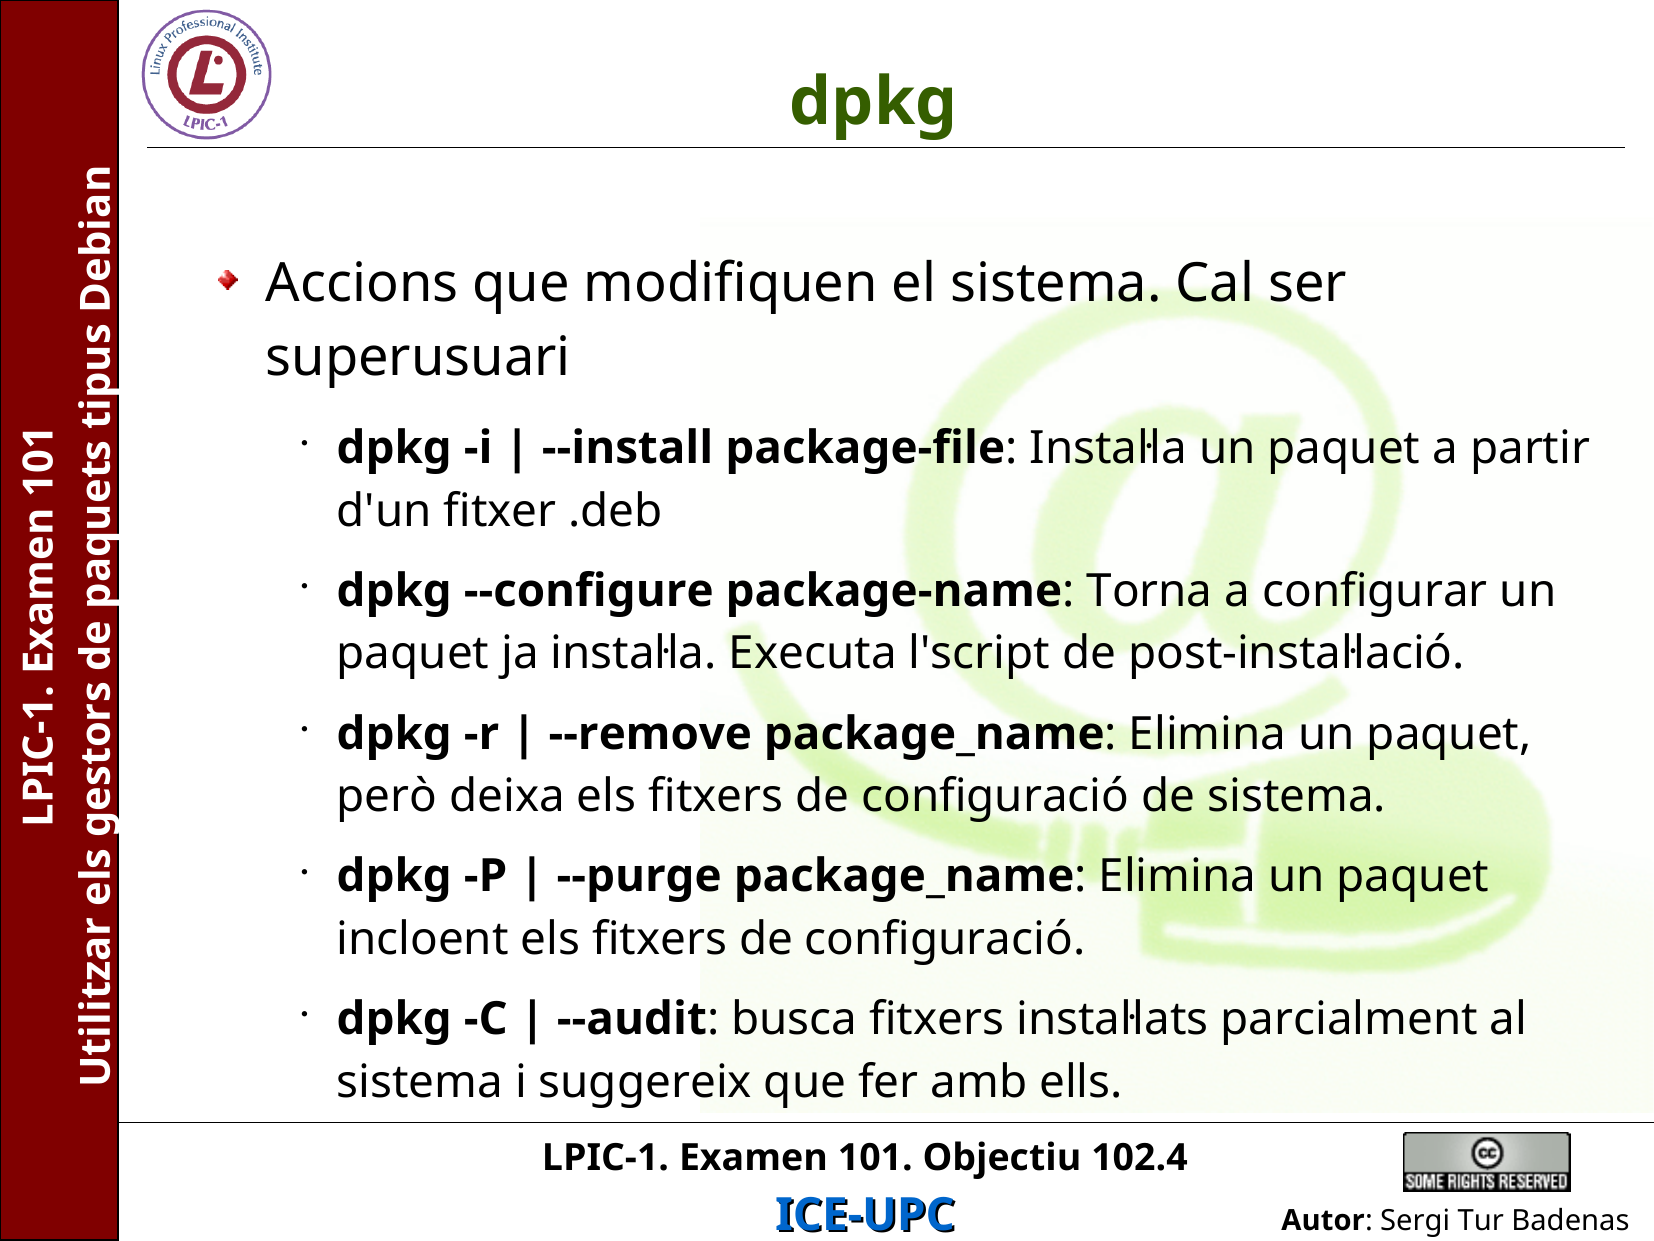

# dpkg
Accions que modifiquen el sistema. Cal ser superusuari
dpkg -i | --install package-file: Instal·la un paquet a partir d'un fitxer .deb
dpkg --configure package-name: Torna a configurar un paquet ja instal·la. Executa l'script de post-instal·lació.
dpkg -r | --remove package_name: Elimina un paquet, però deixa els fitxers de configuració de sistema.
dpkg -P | --purge package_name: Elimina un paquet incloent els fitxers de configuració.
dpkg -C | --audit: busca fitxers instal·lats parcialment al sistema i suggereix que fer amb ells.